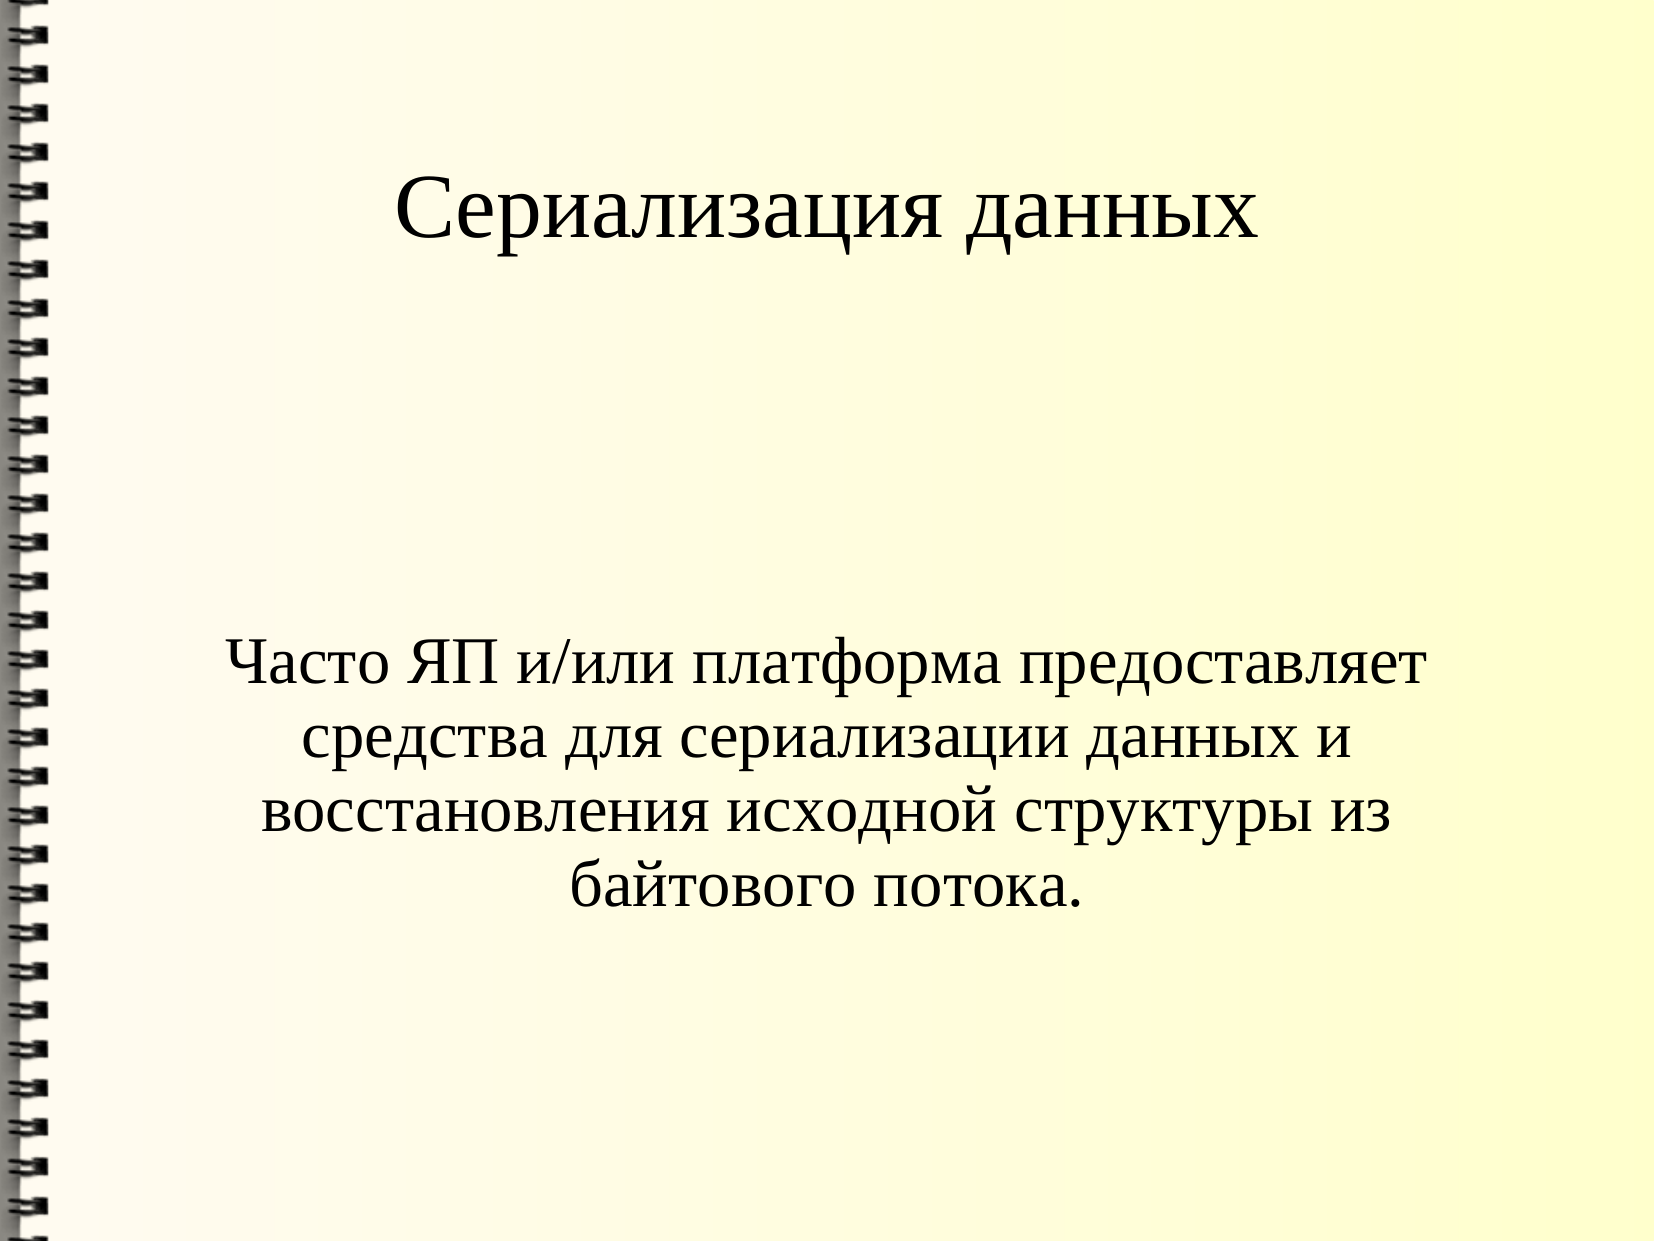

# Сериализация данных
Часто ЯП и/или платформа предоставляет средства для сериализации данных и восстановления исходной структуры из байтового потока.